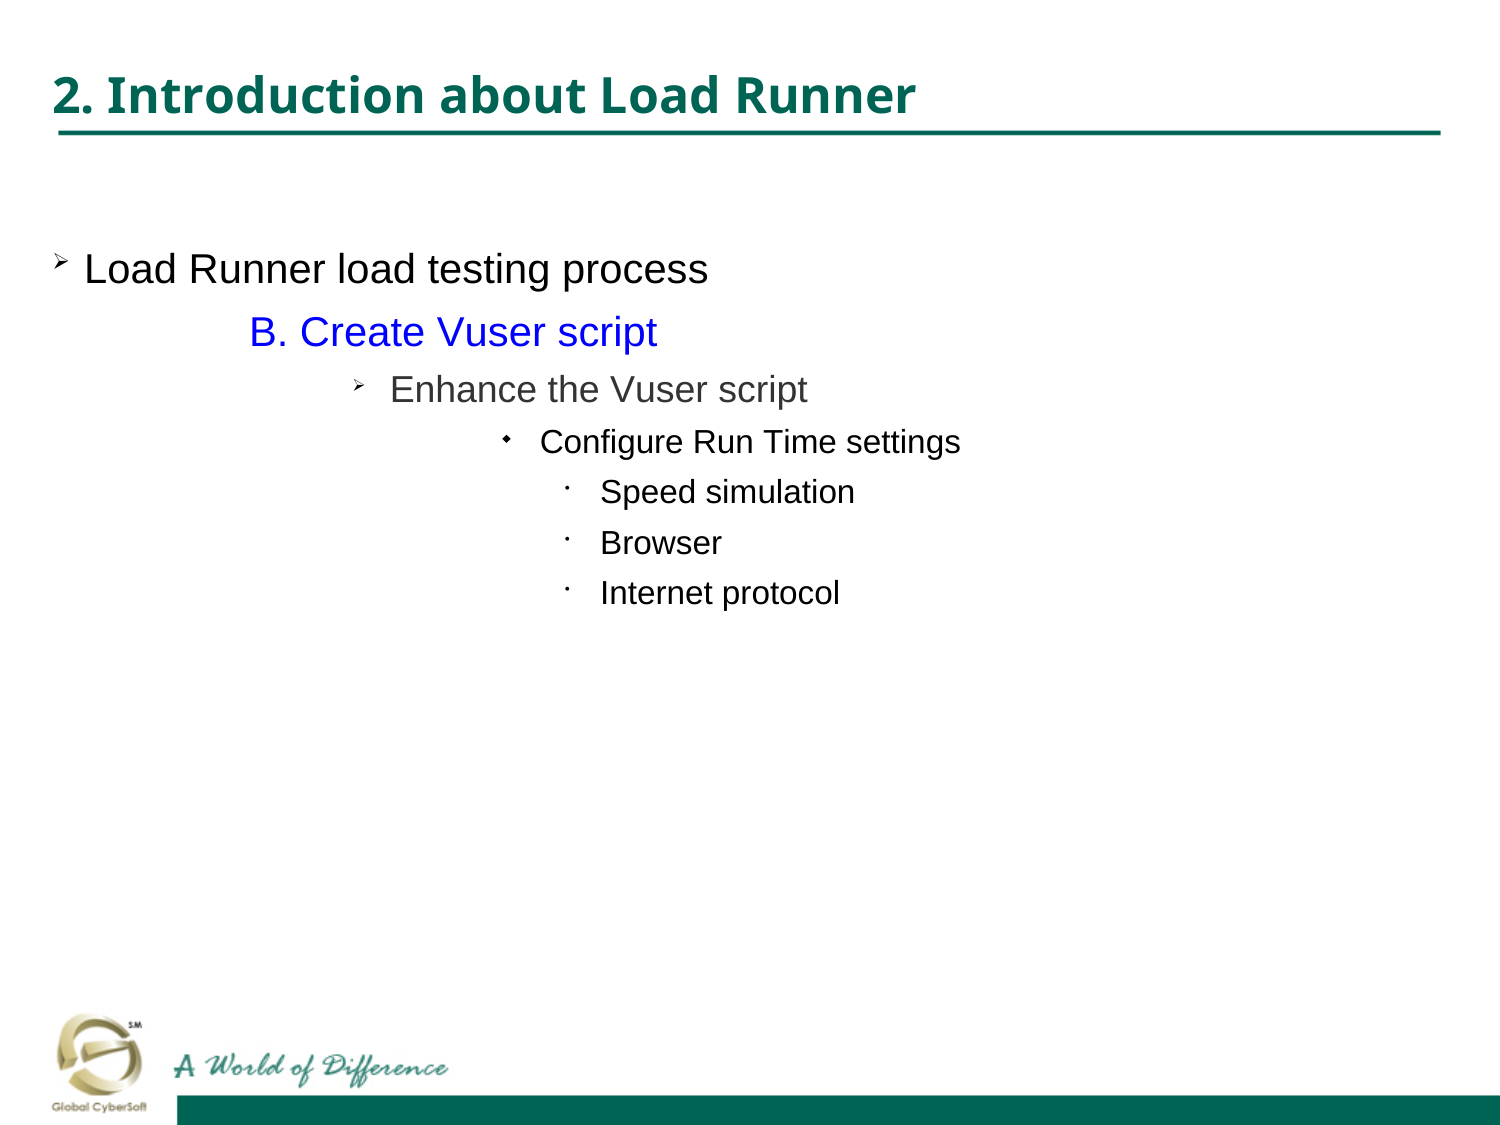

# 2. Introduction about Load Runner
 Load Runner load testing process
B. Create Vuser script
Enhance the Vuser script
Configure Run Time settings
Speed simulation
Browser
Internet protocol